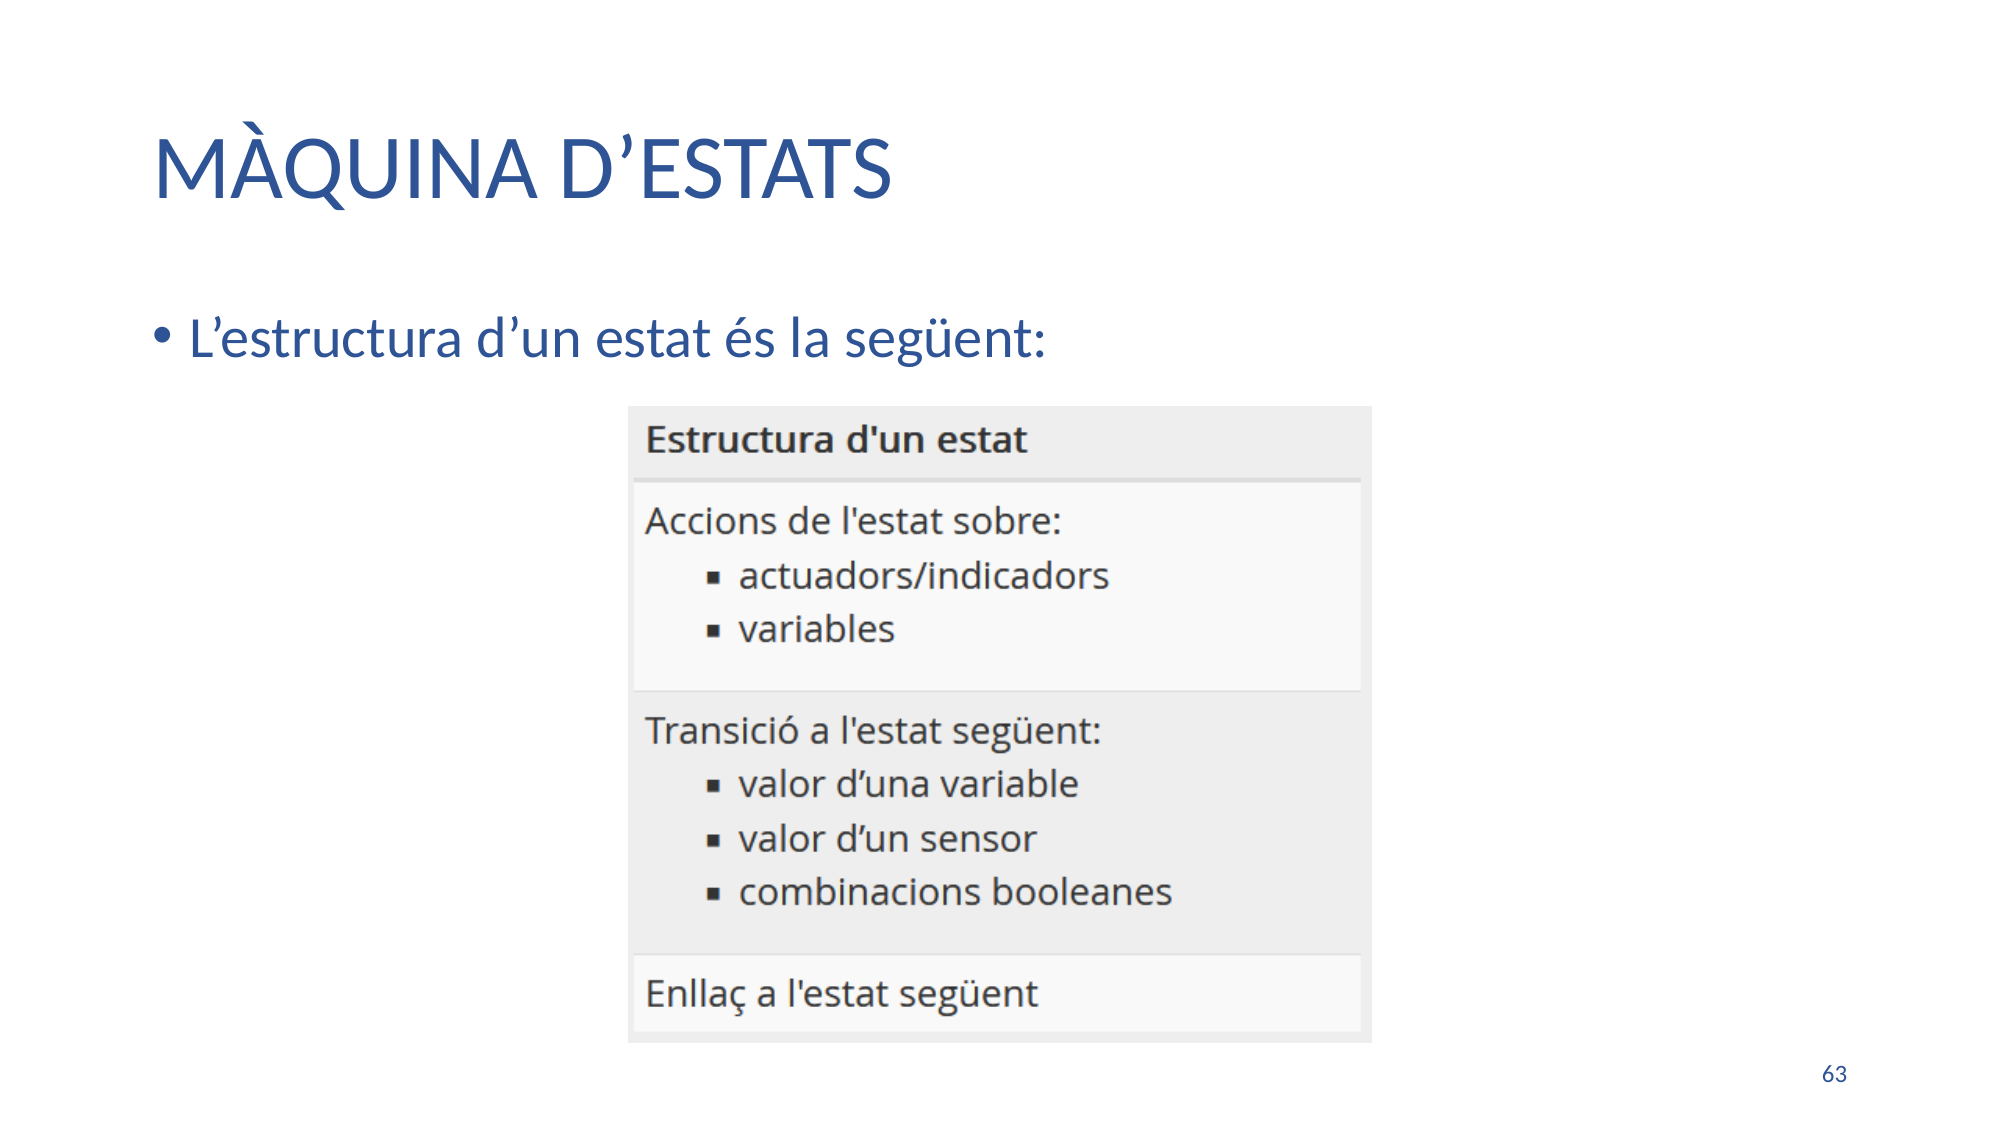

# MÀQUINA D’ESTATS
L’estructura d’un estat és la següent: